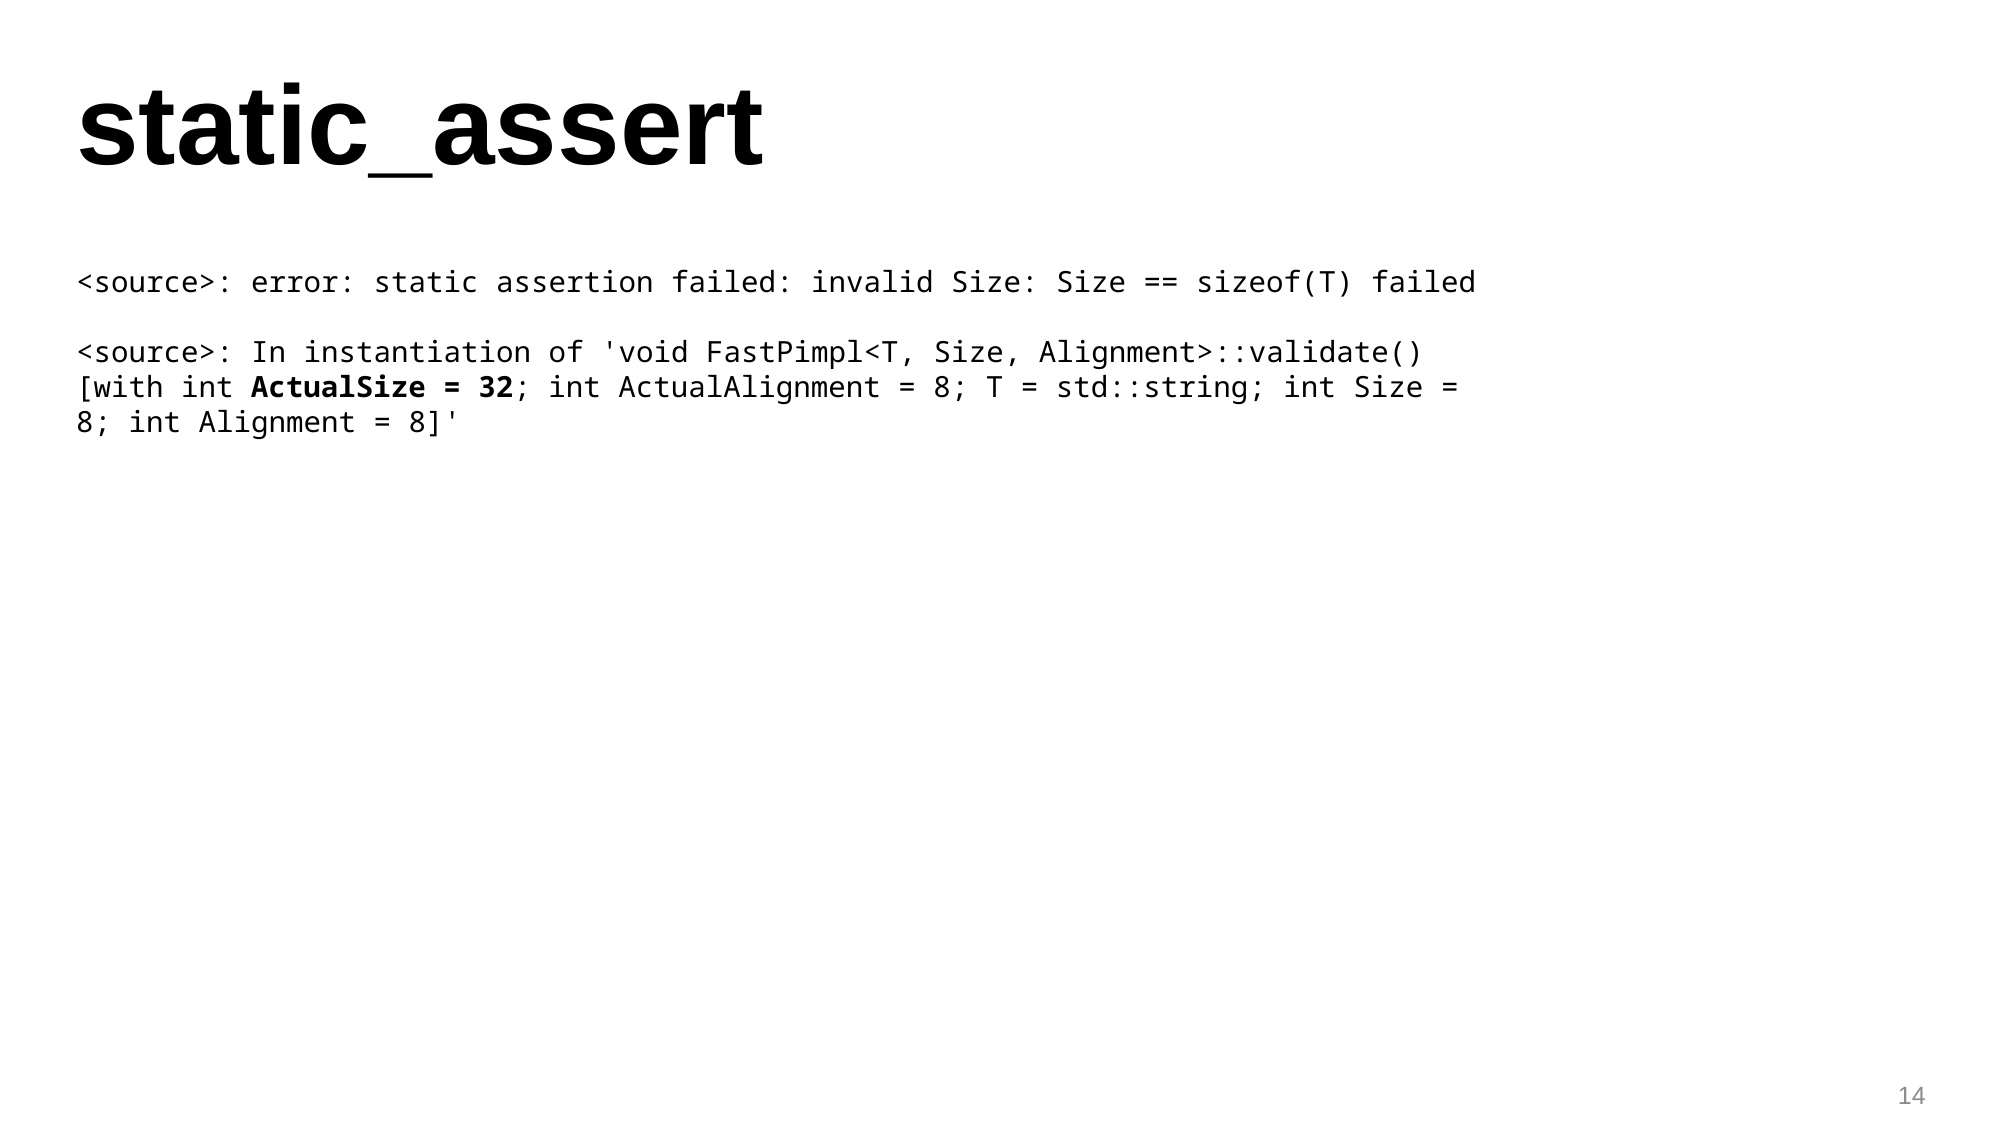

# static_assert
<source>: error: static assertion failed: invalid Size: Size == sizeof(T) failed
<source>: In instantiation of 'void FastPimpl<T, Size, Alignment>::validate() [with int ActualSize = 32; int ActualAlignment = 8; T = std::string; int Size = 8; int Alignment = 8]'